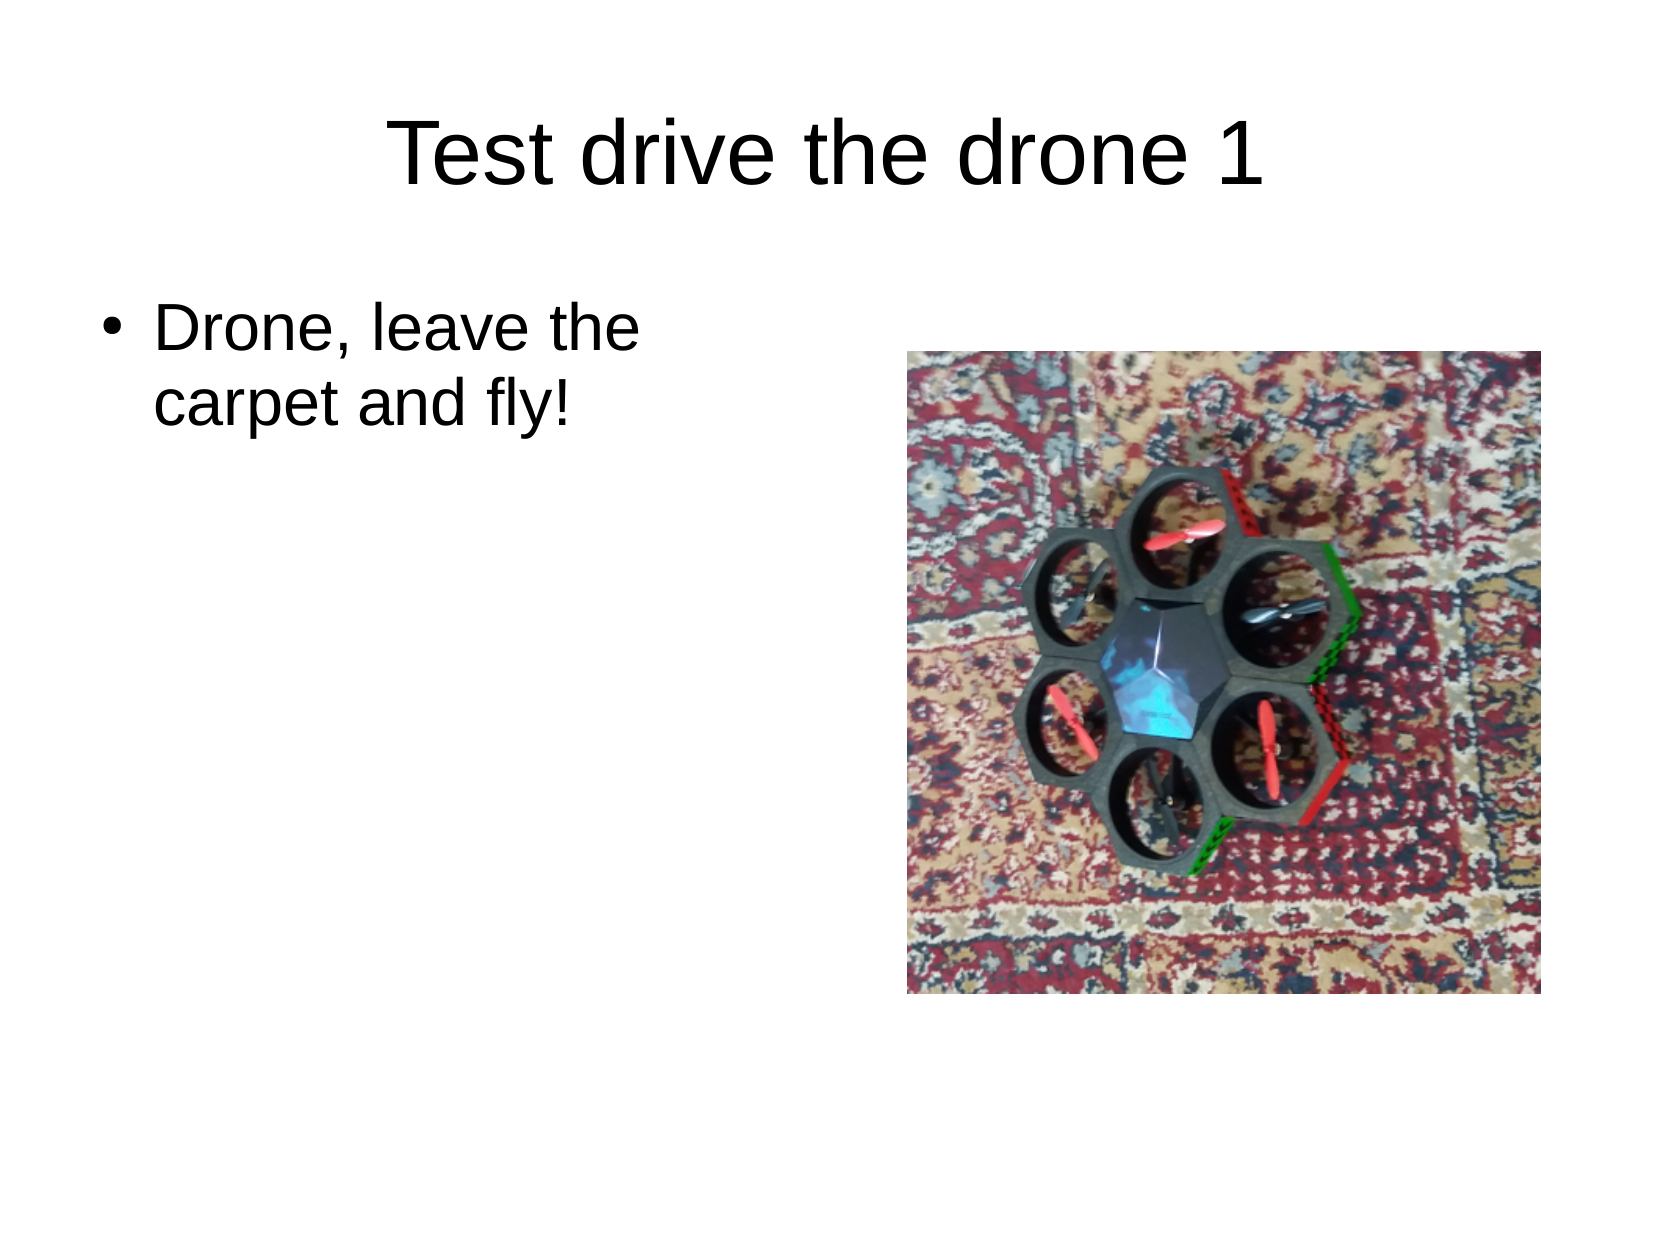

# Test drive the drone 1
Drone, leave the carpet and fly!